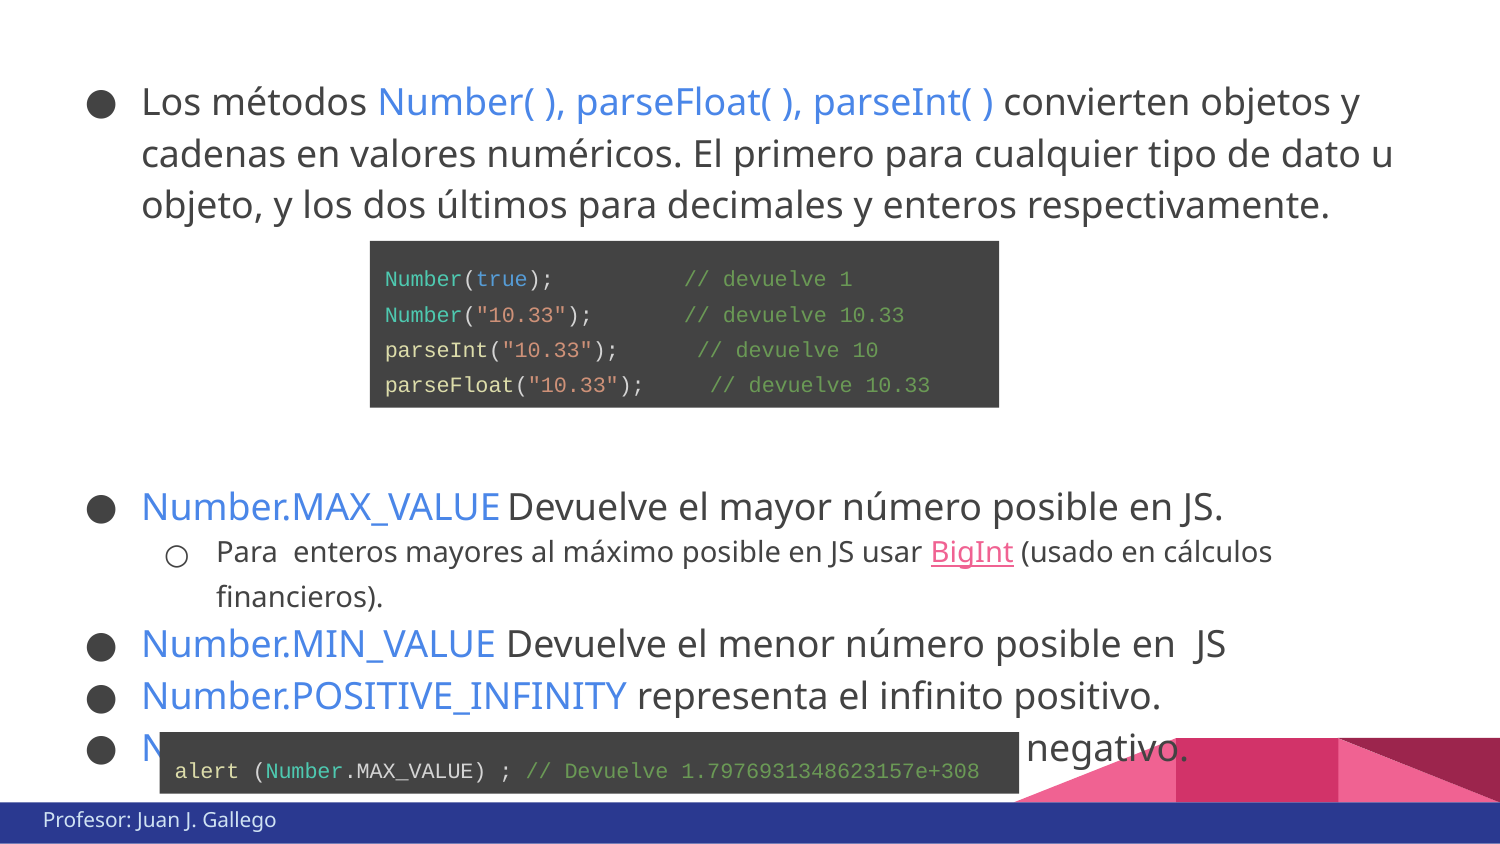

# Los métodos Number( ), parseFloat( ), parseInt( ) convierten objetos y cadenas en valores numéricos. El primero para cualquier tipo de dato u objeto, y los dos últimos para decimales y enteros respectivamente.
Number.MAX_VALUE Devuelve el mayor número posible en JS.
Para enteros mayores al máximo posible en JS usar BigInt (usado en cálculos financieros).
Number.MIN_VALUE Devuelve el menor número posible en JS
Number.POSITIVE_INFINITY representa el infinito positivo.
Number.NEGATIVE_INFINITY representa el infinito negativo.
Number(true); // devuelve 1
Number("10.33"); // devuelve 10.33
parseInt("10.33"); // devuelve 10
parseFloat("10.33"); // devuelve 10.33
alert (Number.MAX_VALUE) ; // Devuelve 1.7976931348623157e+308